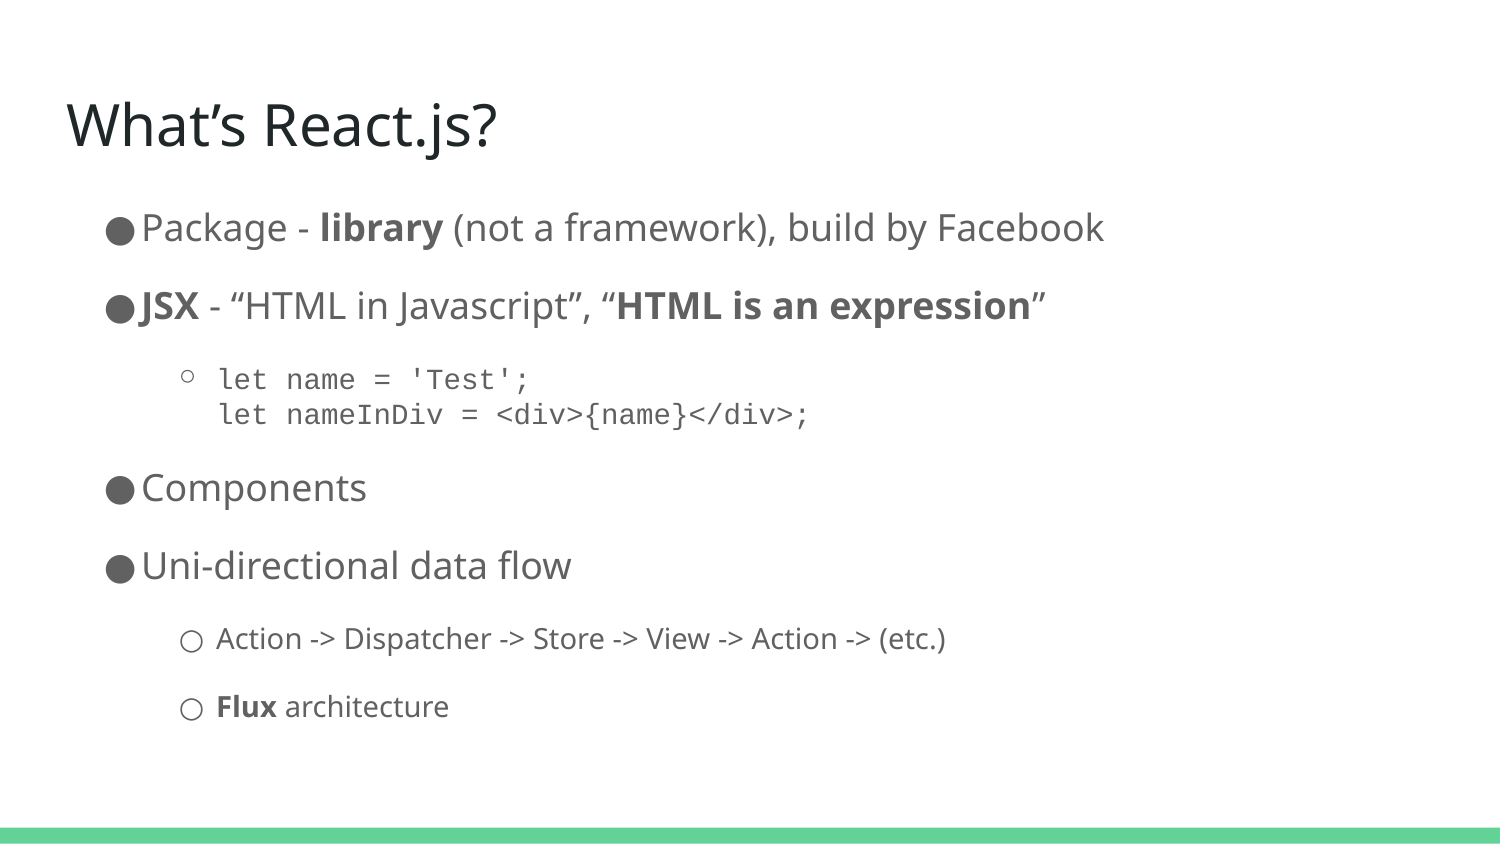

# What’s React.js?
Package - library (not a framework), build by Facebook
JSX - “HTML in Javascript”, “HTML is an expression”
let name = 'Test';
let nameInDiv = <div>{name}</div>;
Components
Uni-directional data flow
Action -> Dispatcher -> Store -> View -> Action -> (etc.)
Flux architecture